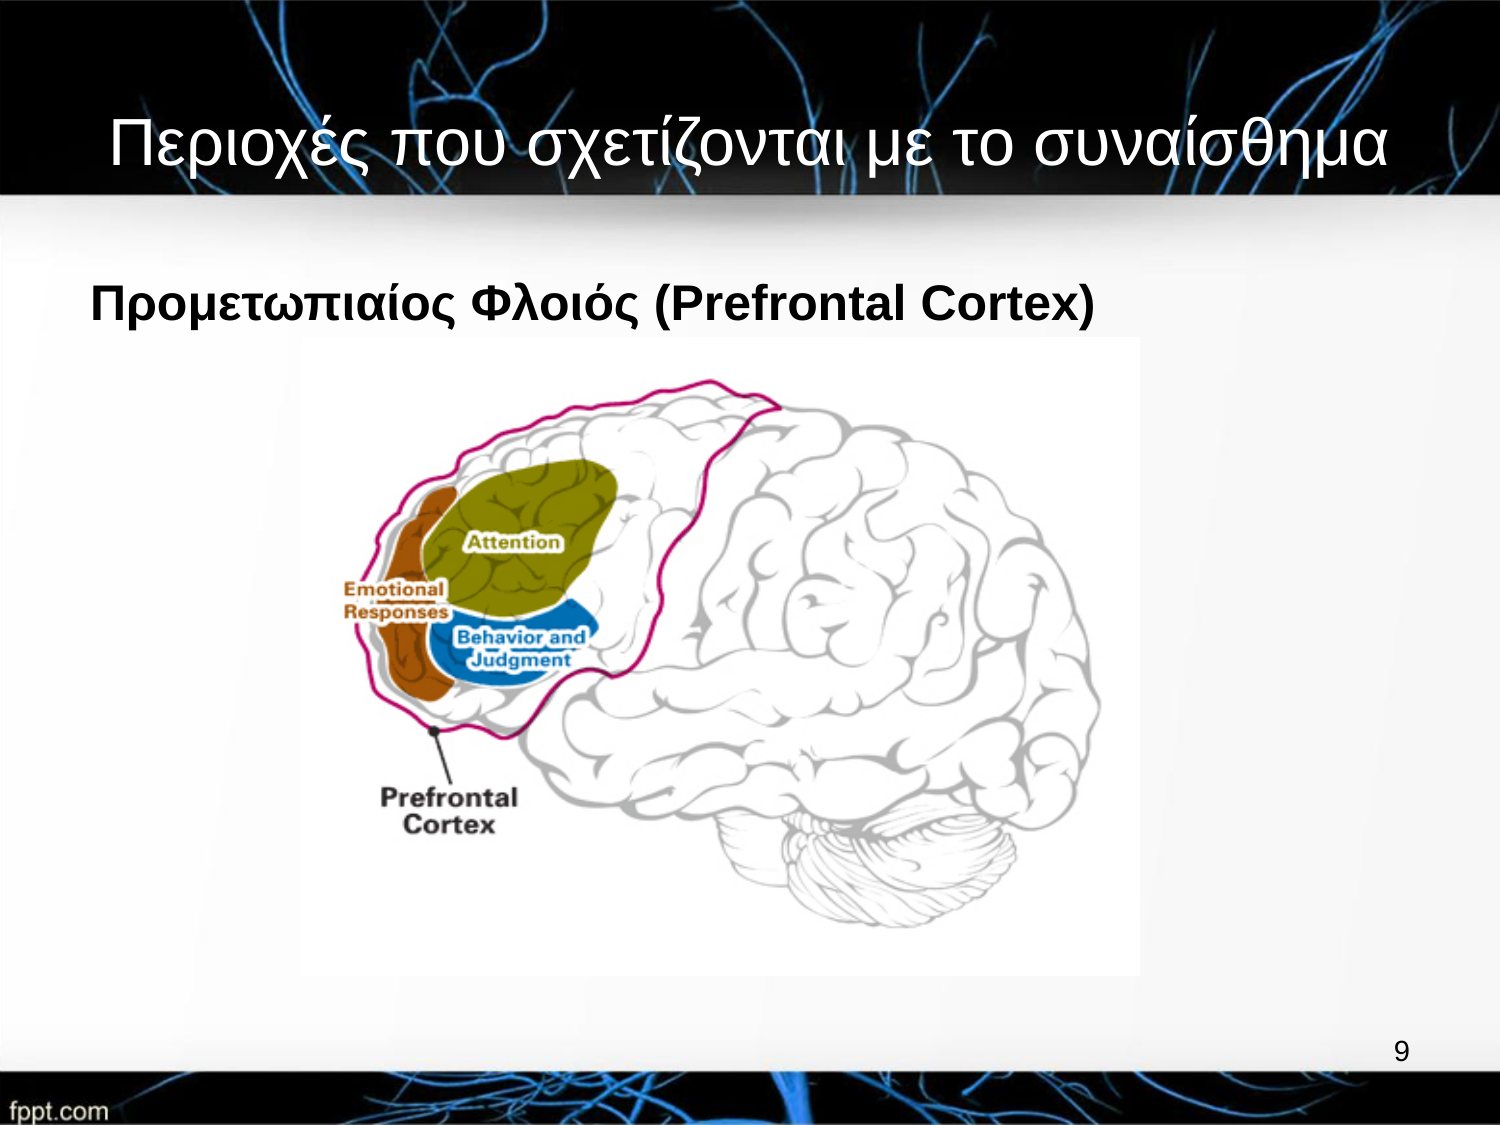

# Περιοχές που σχετίζονται με το συναίσθημα
Προμετωπιαίος Φλοιός (Prefrontal Cortex)
9